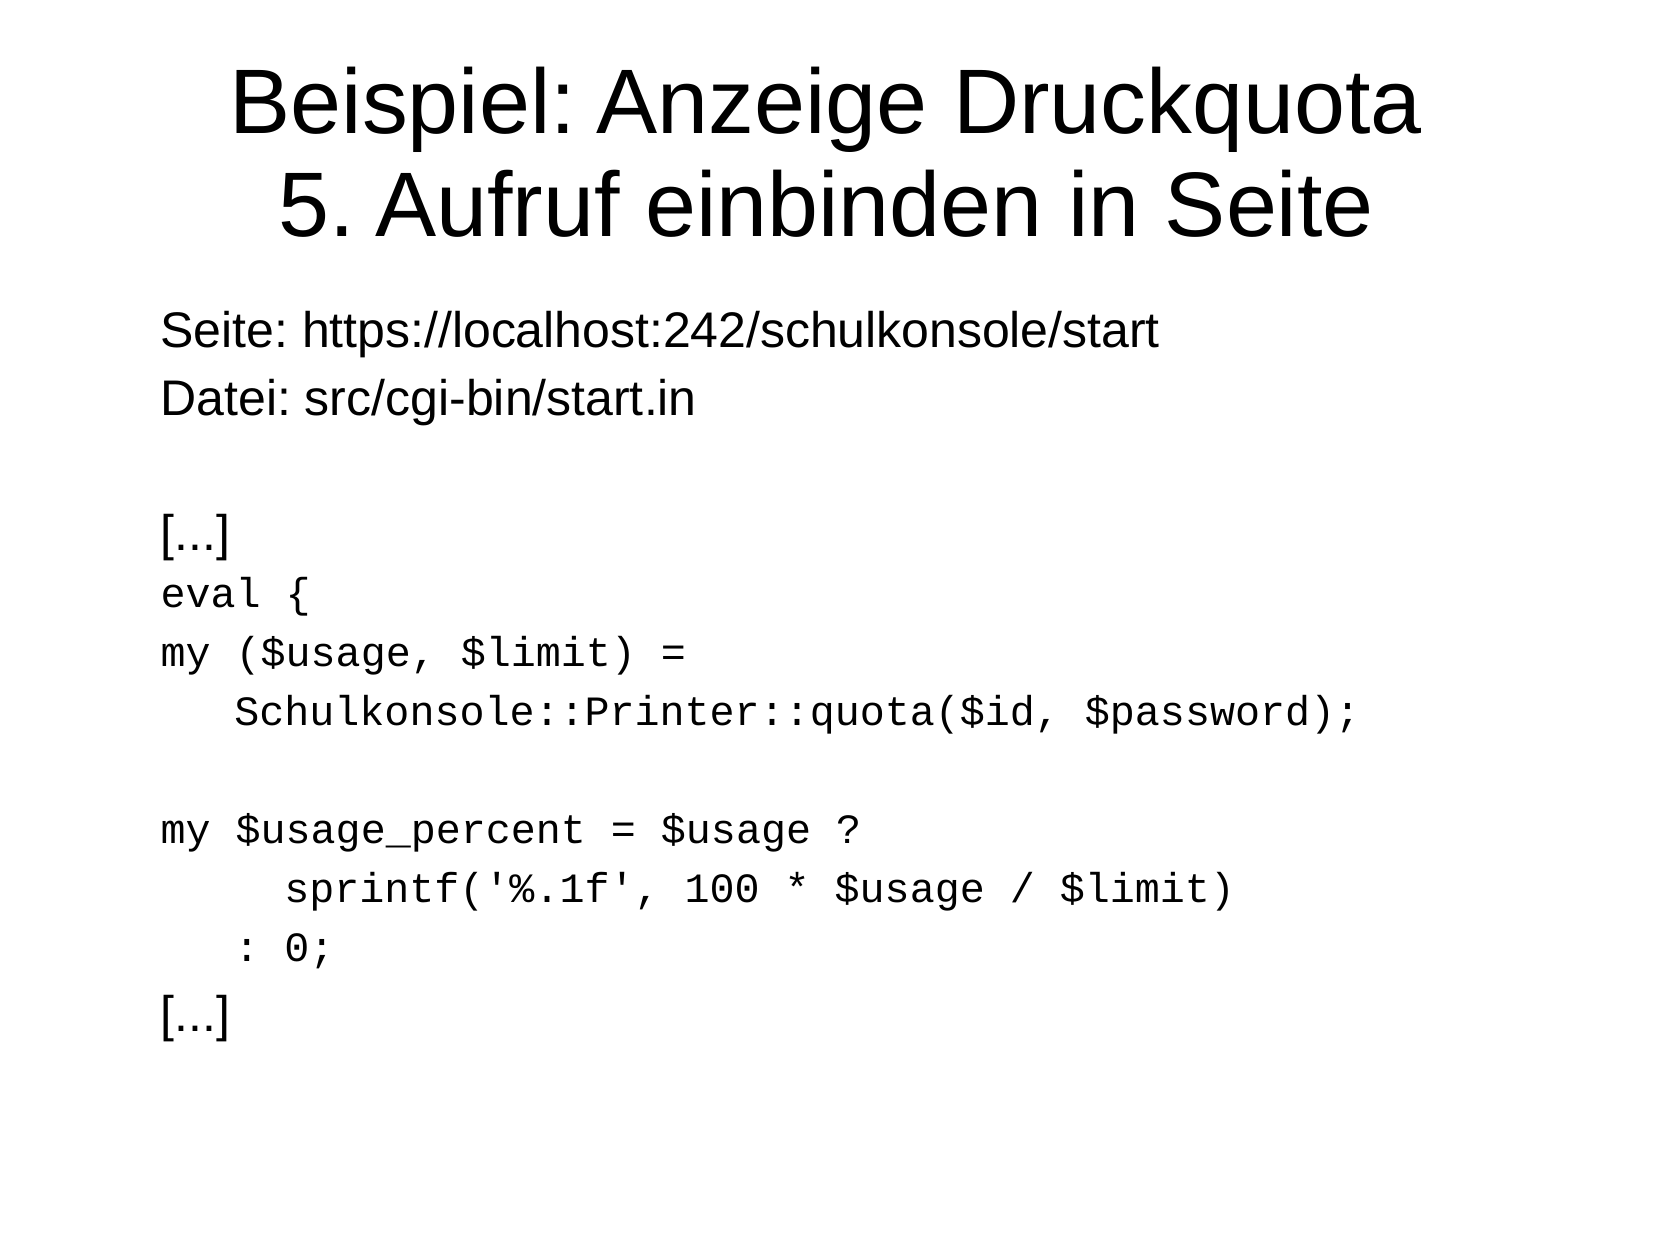

# Beispiel: Anzeige Druckquota 5. Aufruf einbinden in Seite
Seite: https://localhost:242/schulkonsole/start
Datei: src/cgi-bin/start.in
[...]
eval {
my ($usage, $limit) =
	Schulkonsole::Printer::quota($id, $password);
my $usage_percent = $usage ?
	 sprintf('%.1f', 100 * $usage / $limit)
	: 0;
[...]